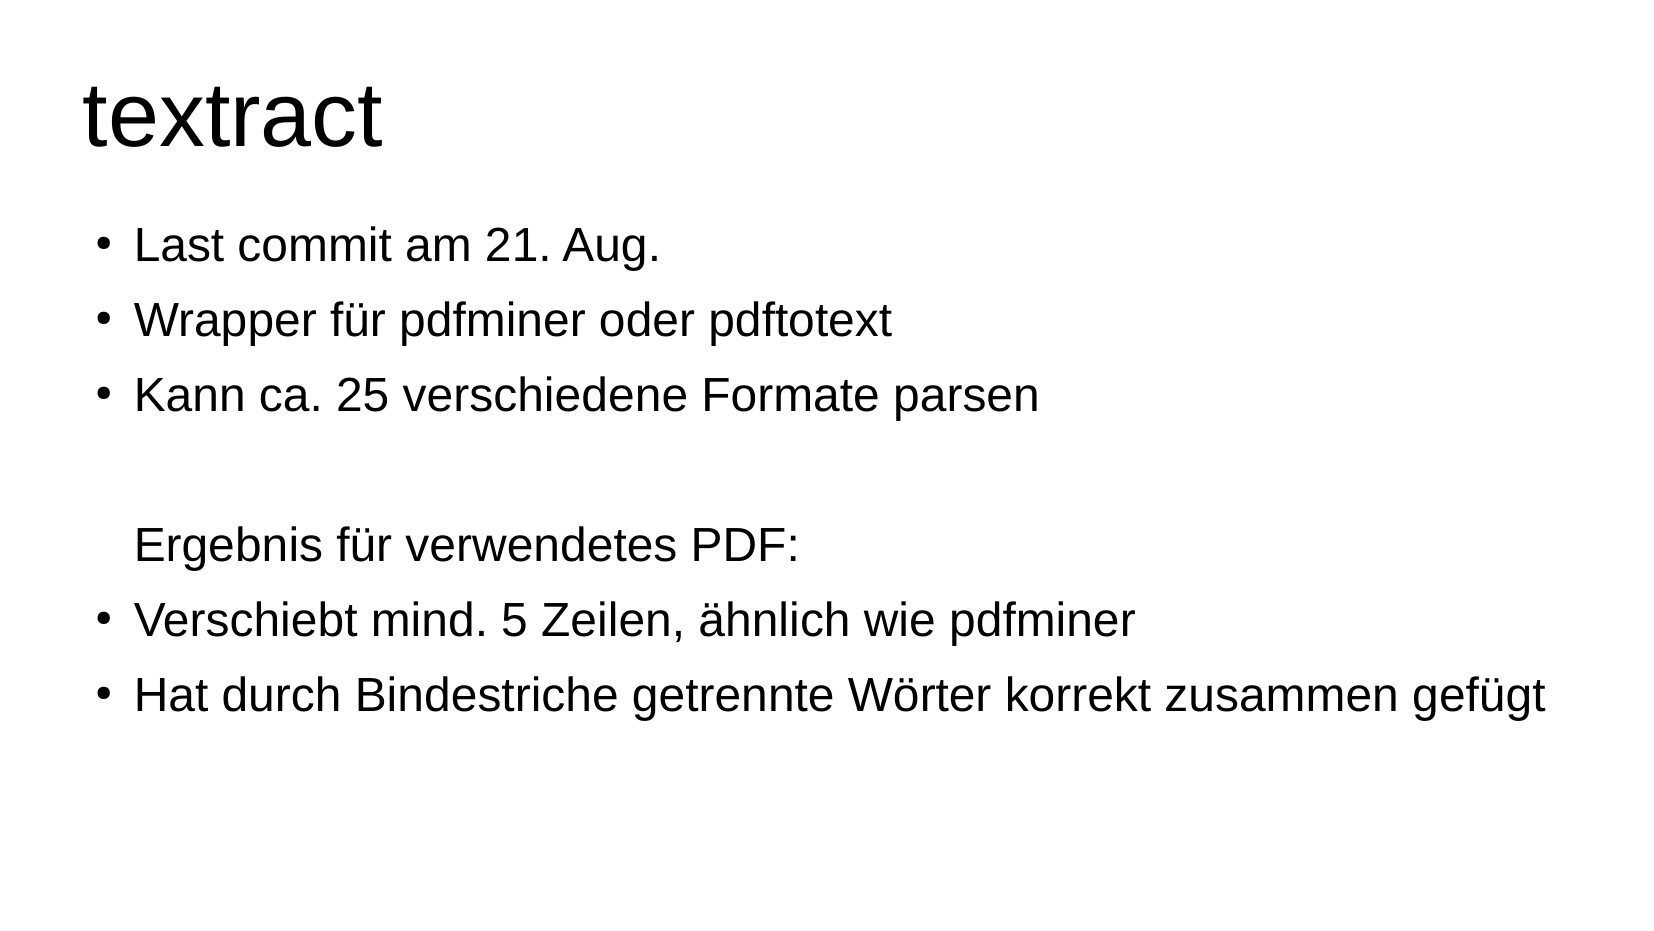

# textract
Last commit am 21. Aug.
Wrapper für pdfminer oder pdftotext
Kann ca. 25 verschiedene Formate parsen
Ergebnis für verwendetes PDF:
Verschiebt mind. 5 Zeilen, ähnlich wie pdfminer
Hat durch Bindestriche getrennte Wörter korrekt zusammen gefügt